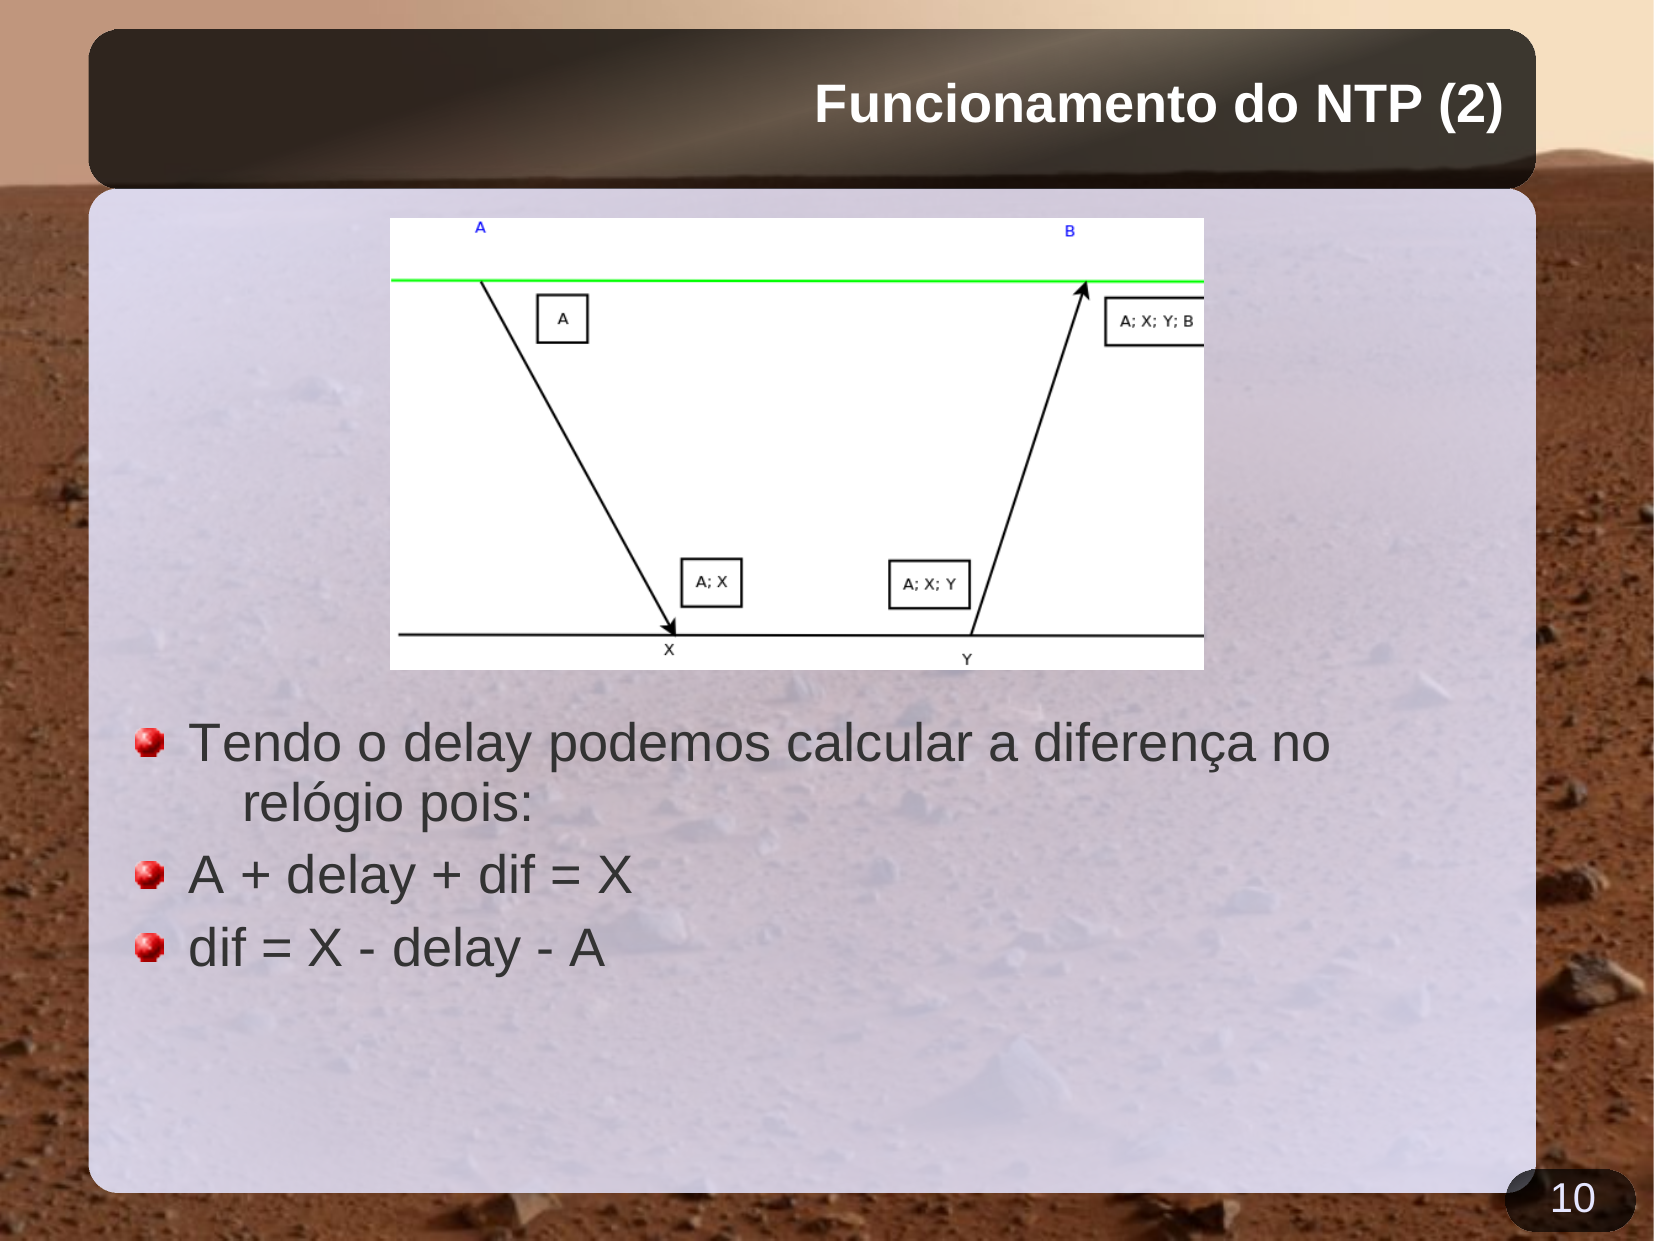

# Funcionamento do NTP (2)
Tendo o delay podemos calcular a diferença no relógio pois:
A + delay + dif = X
dif = X - delay - A